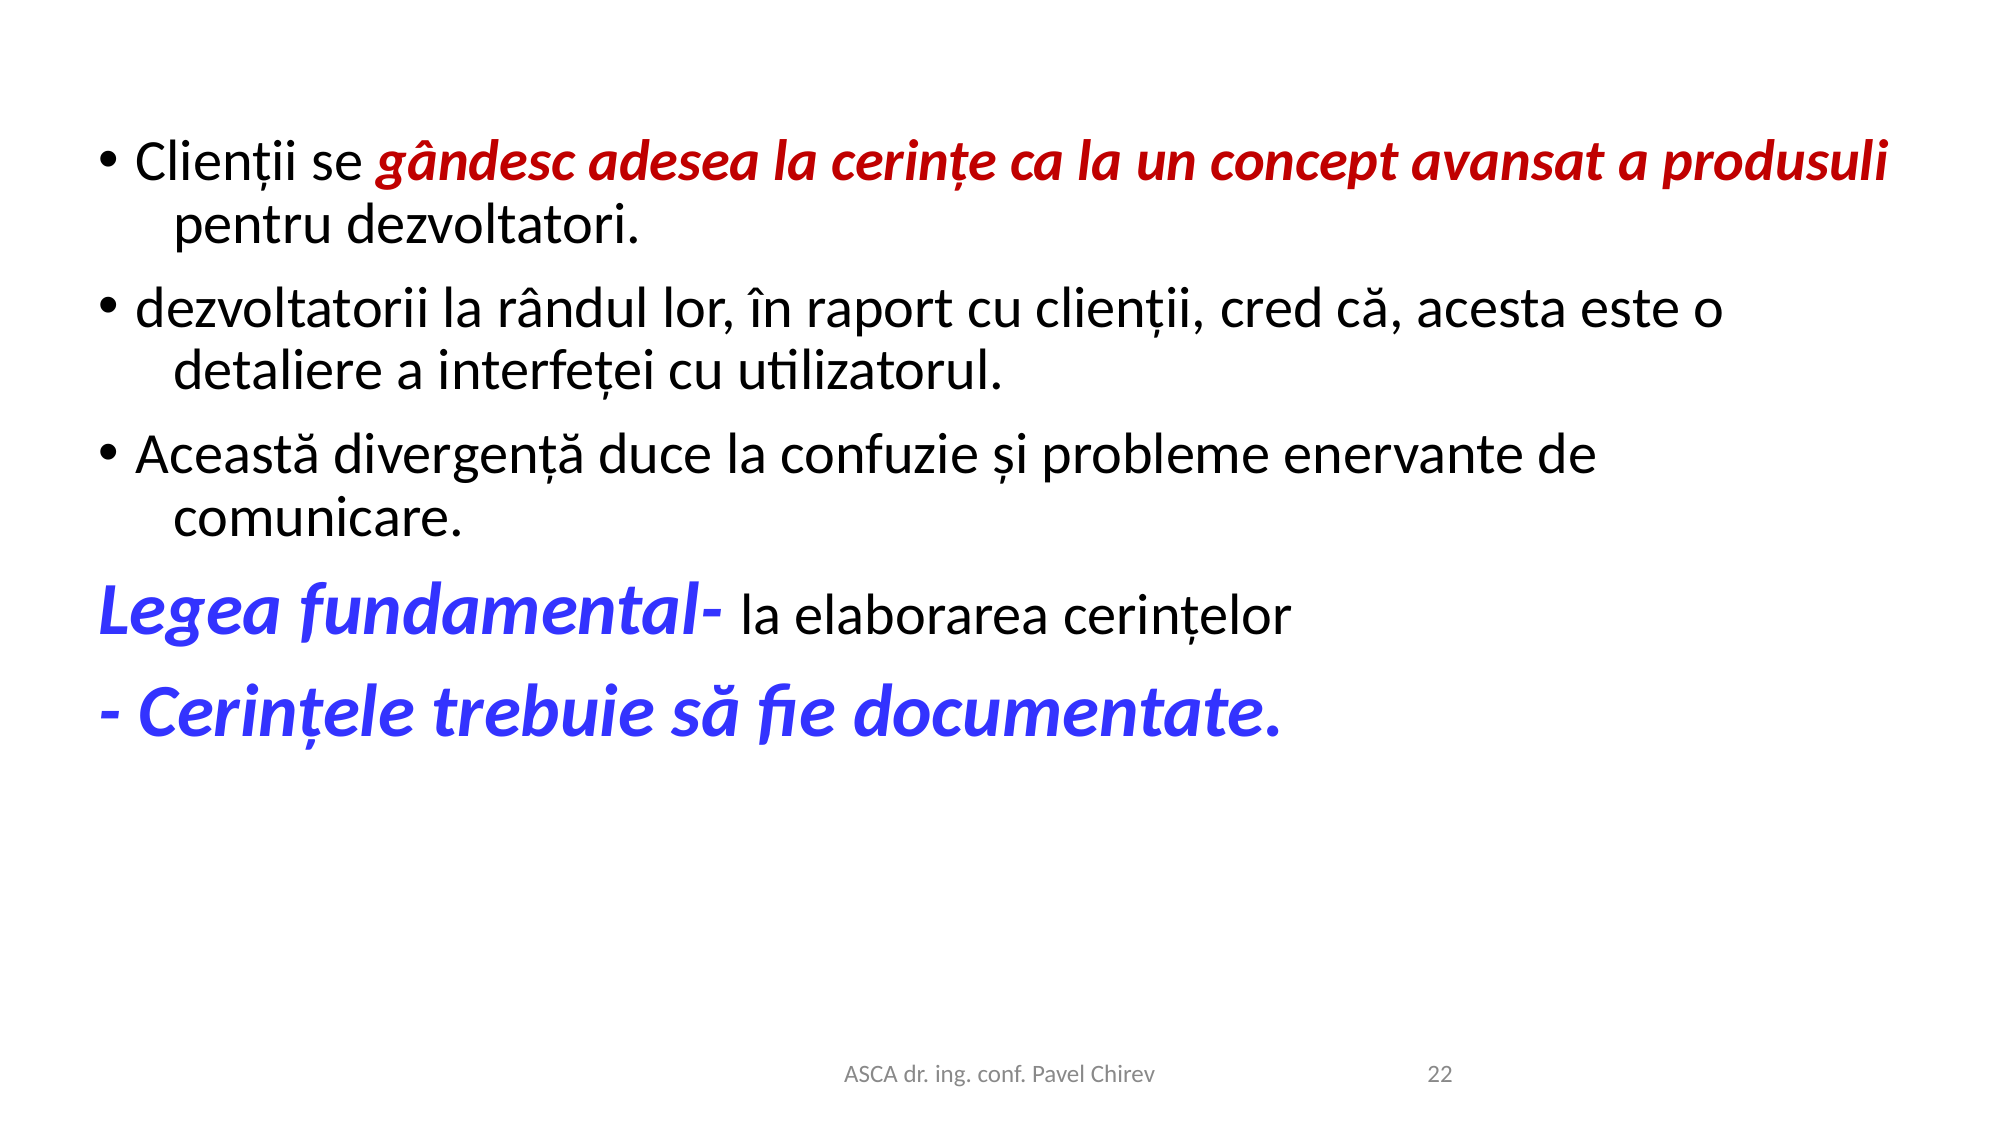

# Clienții se gândesc adesea la cerințe ca la un concept avansat a produsuli pentru dezvoltatori.
dezvoltatorii la rândul lor, în raport cu clienții, cred că, acesta este o detaliere a interfeței cu utilizatorul.
Această divergență duce la confuzie și probleme enervante de comunicare.
Legea fundamental- la elaborarea cerințelor
- Cerințele trebuie să fie documentate.
ASCA dr. ing. conf. Pavel Chirev
22